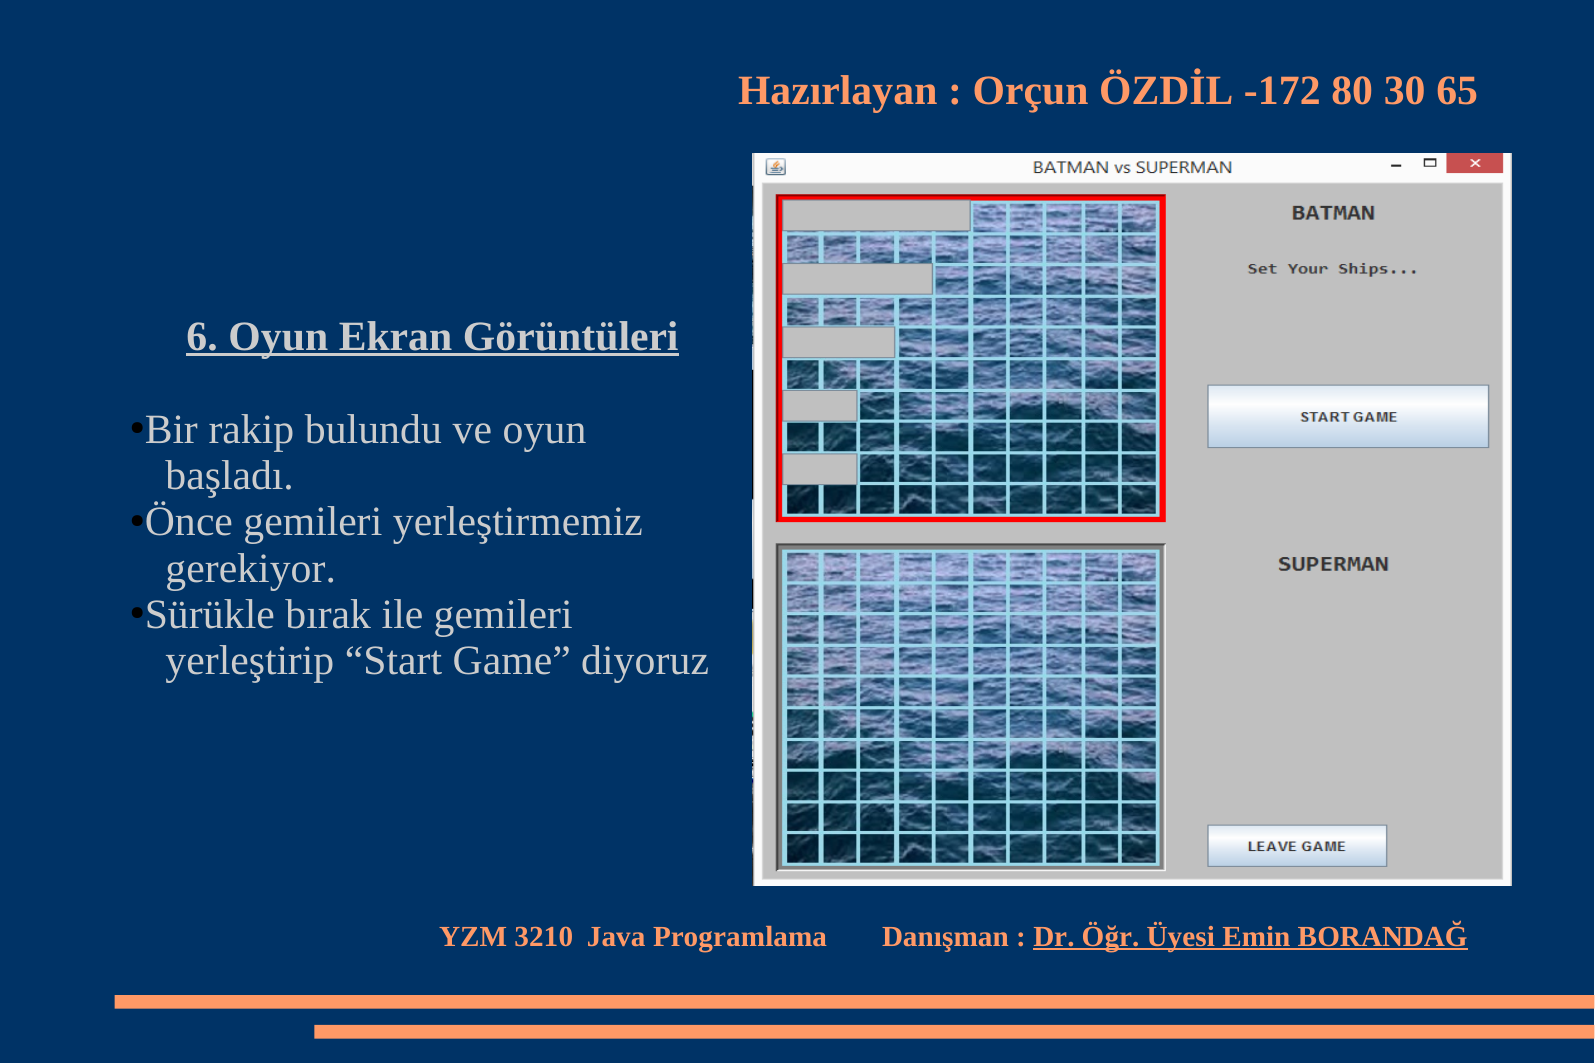

# Hazırlayan : Orçun ÖZDİL -172 80 30 65
6. Oyun Ekran Görüntüleri
Bir rakip bulundu ve oyun başladı.
Önce gemileri yerleştirmemiz gerekiyor.
Sürükle bırak ile gemileri yerleştirip “Start Game” diyoruz
YZM 3210	Java Programlama	Danışman : Dr. Öğr. Üyesi Emin BORANDAĞ